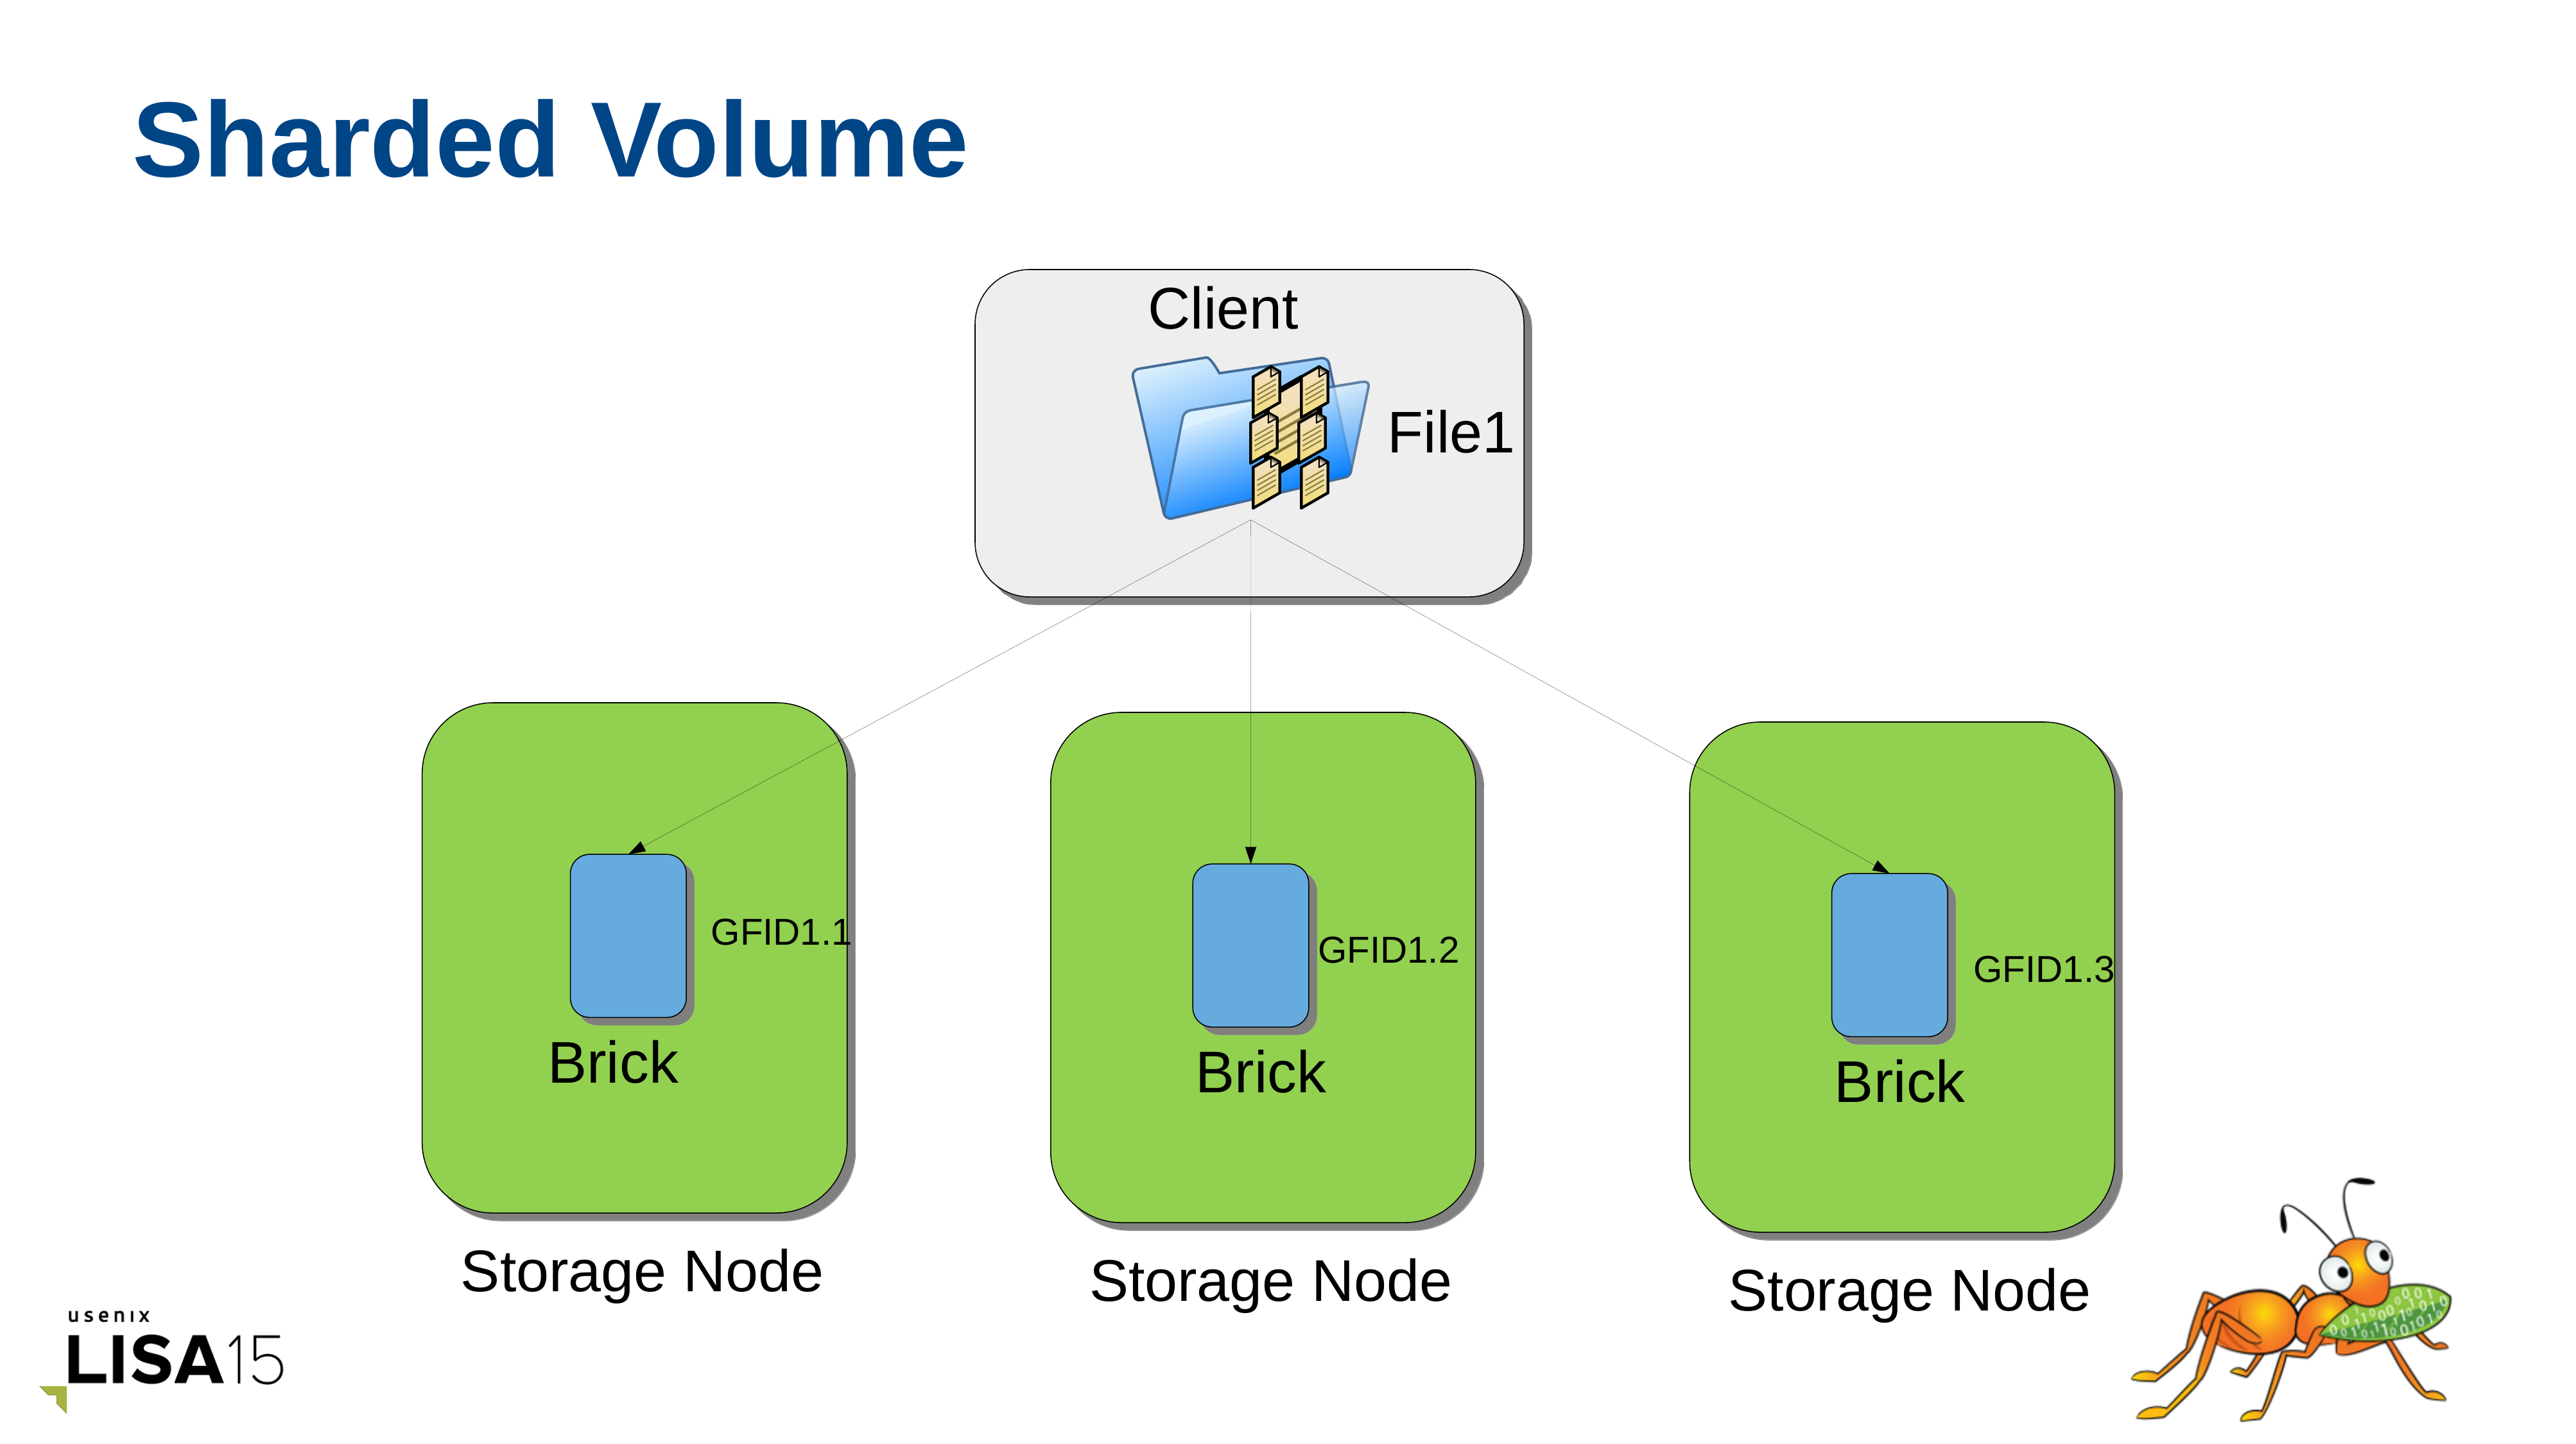

# Sharded Volume
Client
File1
GFID1.1
GFID1.2
GFID1.3
Brick
Brick
Brick
Storage Node
Storage Node
Storage Node